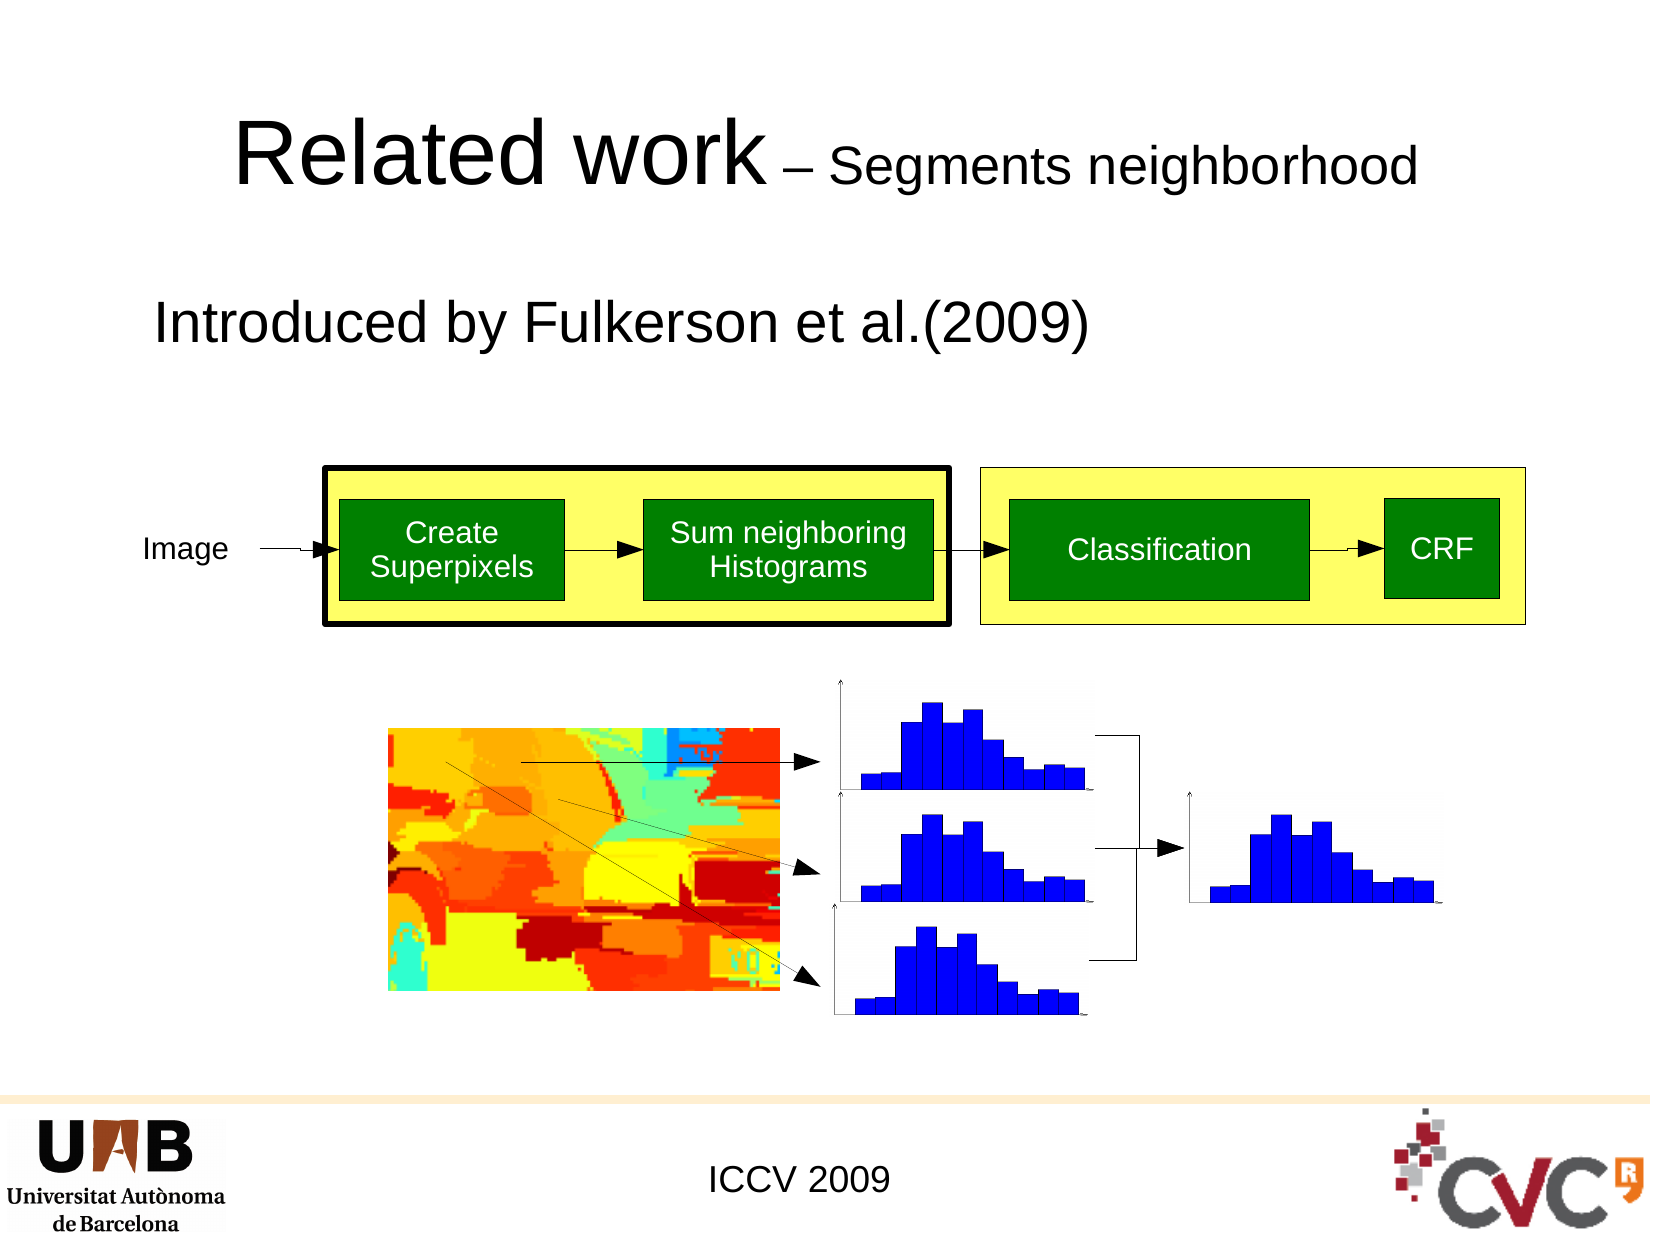

# Related work – Segments neighborhood
Introduced by Fulkerson et al.(2009)
CRF
Create
Superpixels
Classification
Sum neighboring
Histograms
Image
ICCV 2009